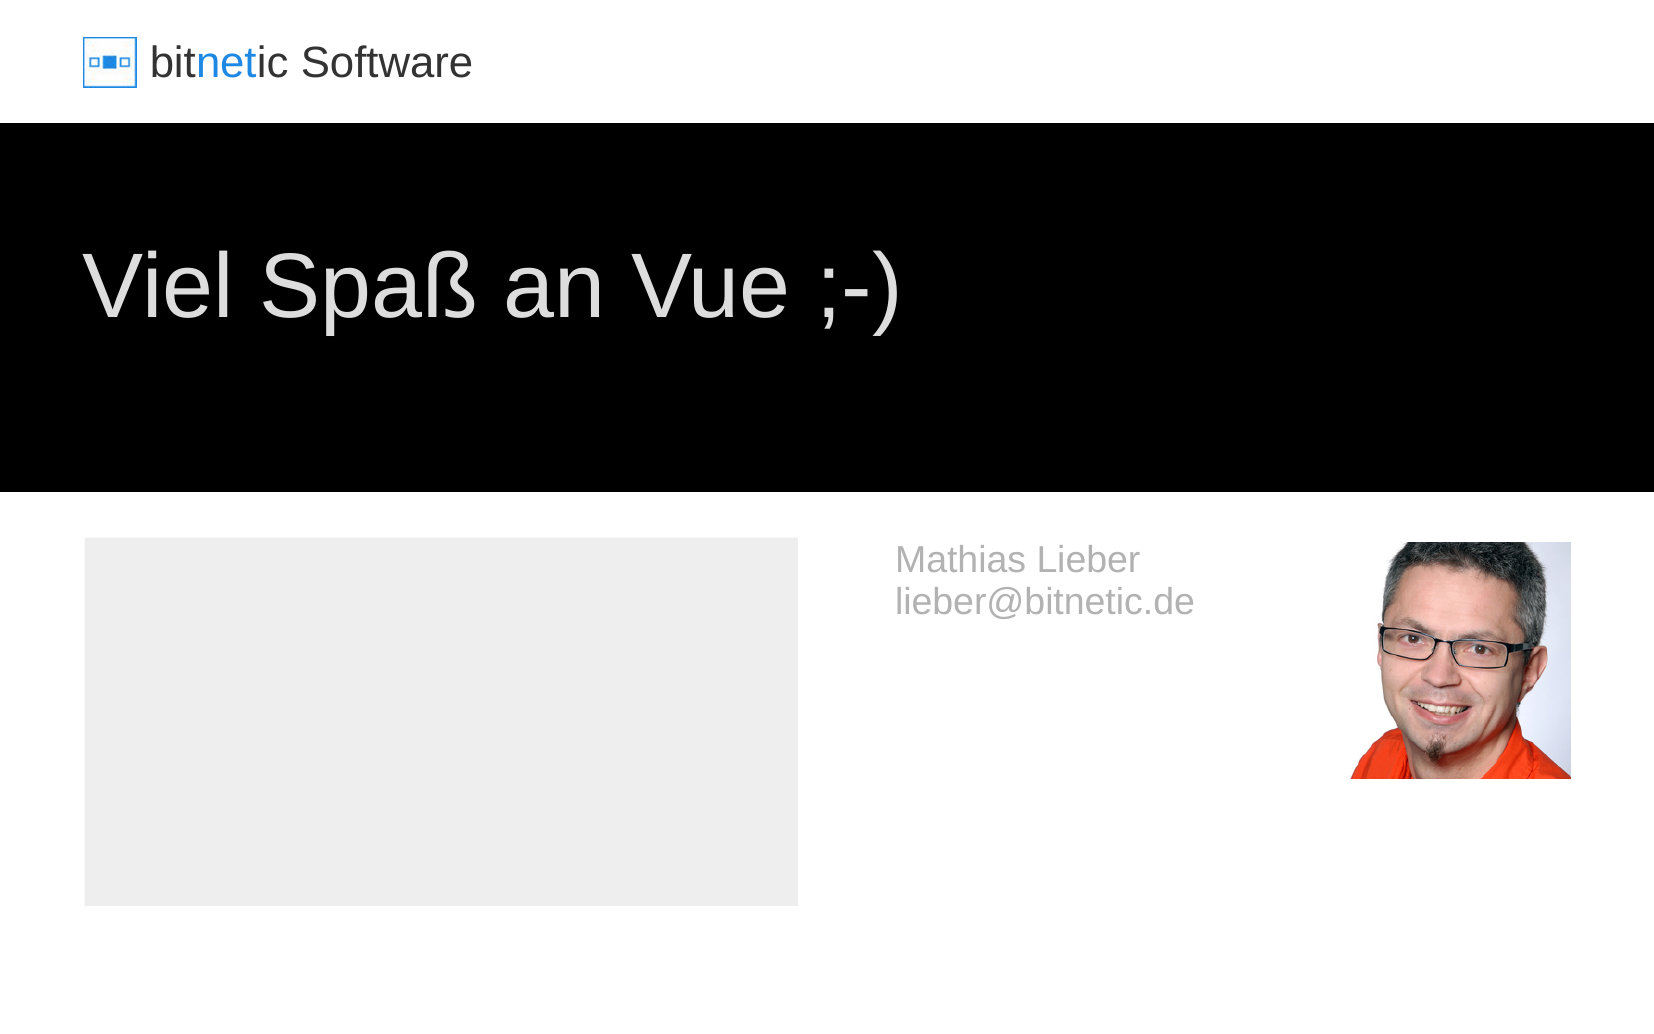

# Viel Spaß an Vue ;-)
Mathias Lieber
lieber@bitnetic.de